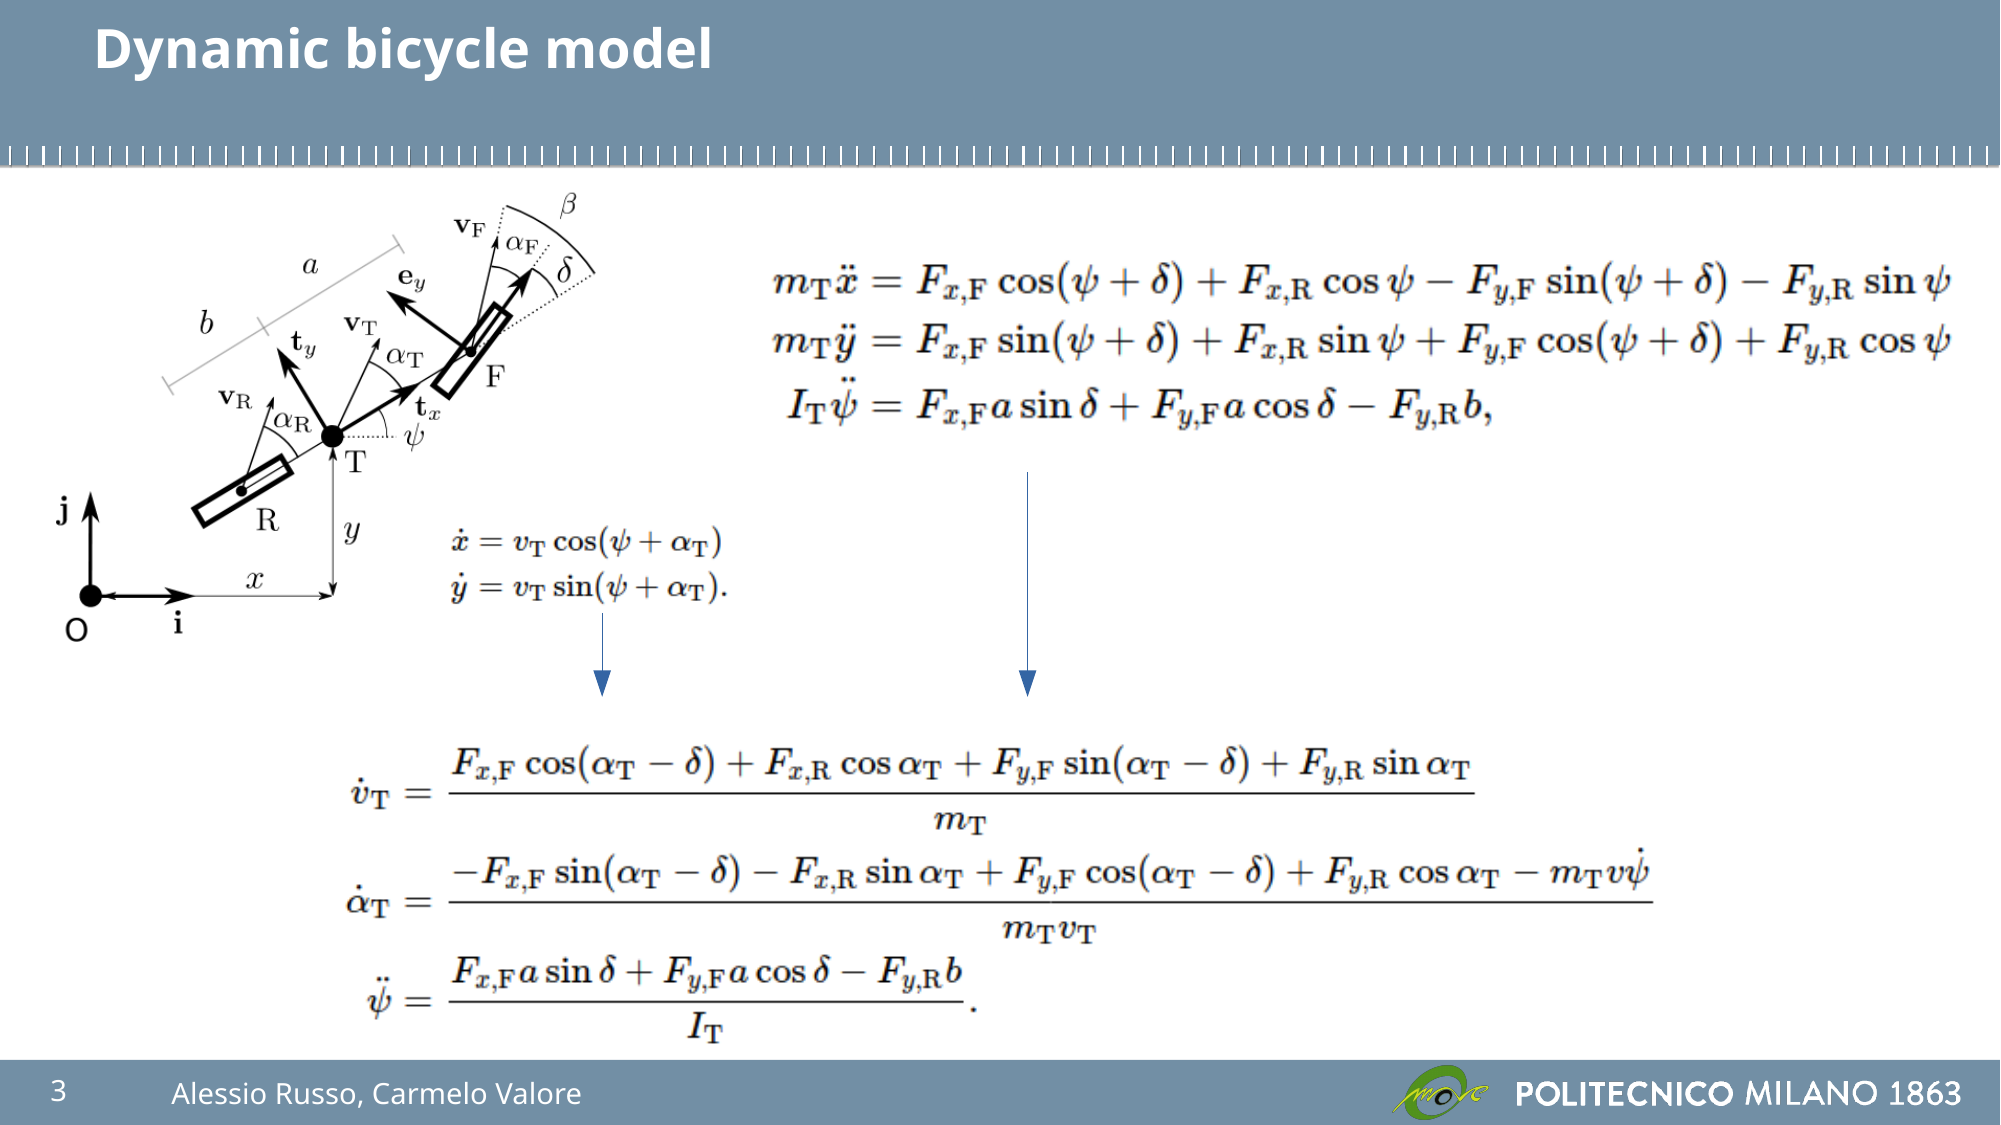

# Dynamic bicycle model
Alessio Russo, Carmelo Valore